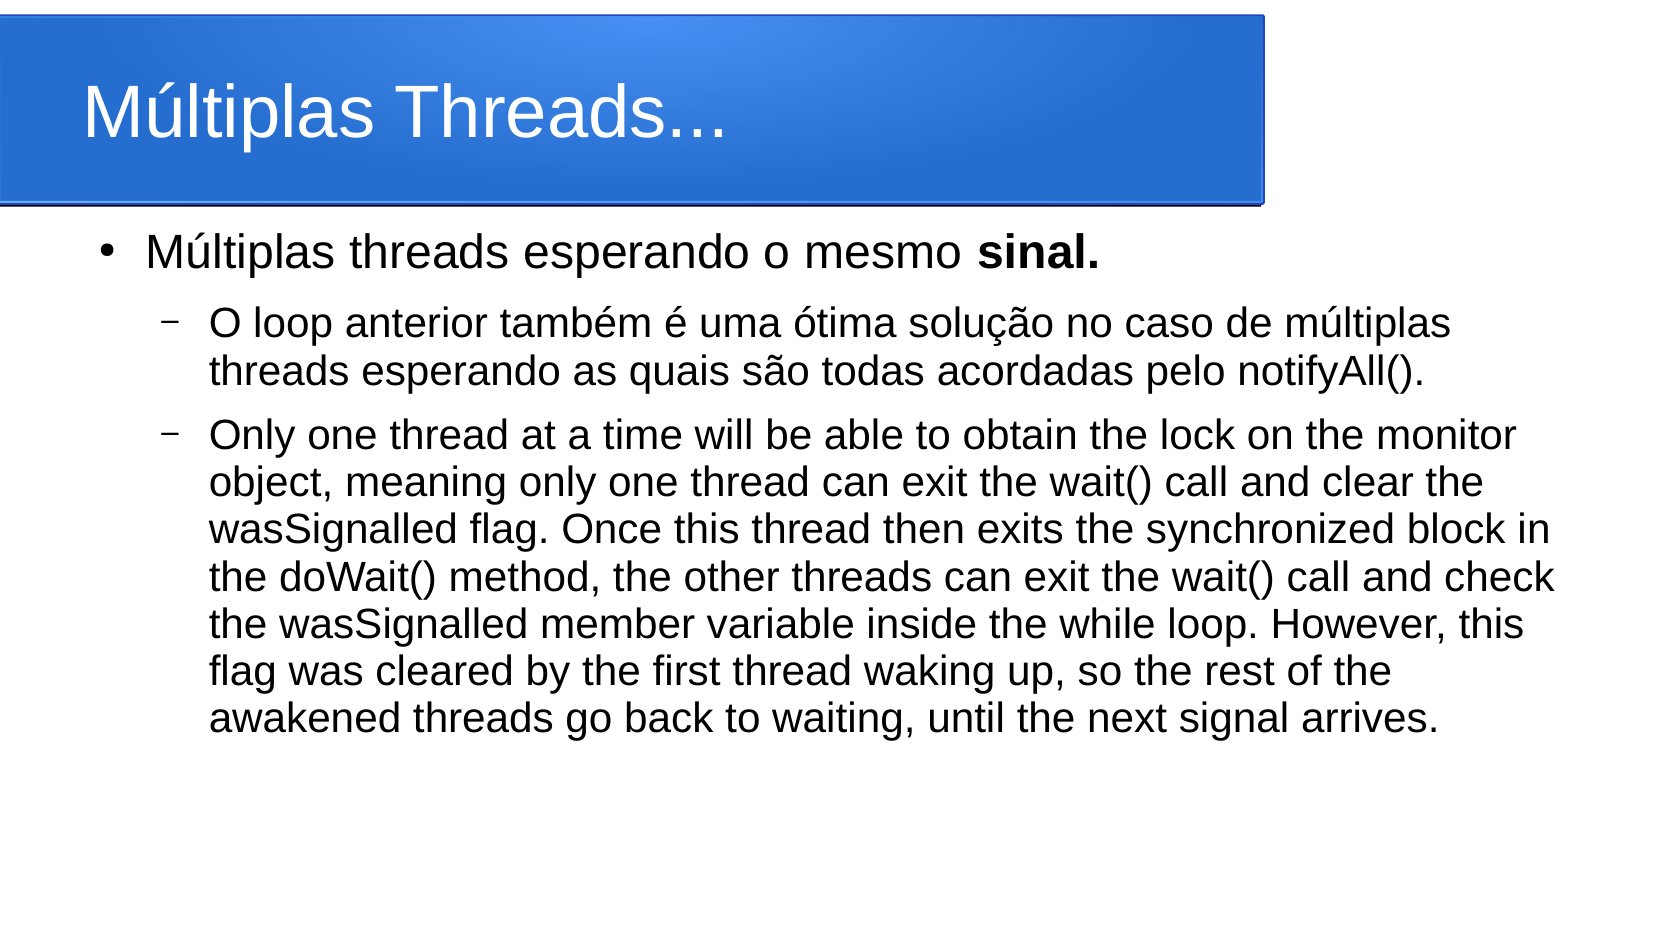

# Múltiplas Threads...
Múltiplas threads esperando o mesmo sinal.
O loop anterior também é uma ótima solução no caso de múltiplas threads esperando as quais são todas acordadas pelo notifyAll().
Only one thread at a time will be able to obtain the lock on the monitor object, meaning only one thread can exit the wait() call and clear the wasSignalled flag. Once this thread then exits the synchronized block in the doWait() method, the other threads can exit the wait() call and check the wasSignalled member variable inside the while loop. However, this flag was cleared by the first thread waking up, so the rest of the awakened threads go back to waiting, until the next signal arrives.